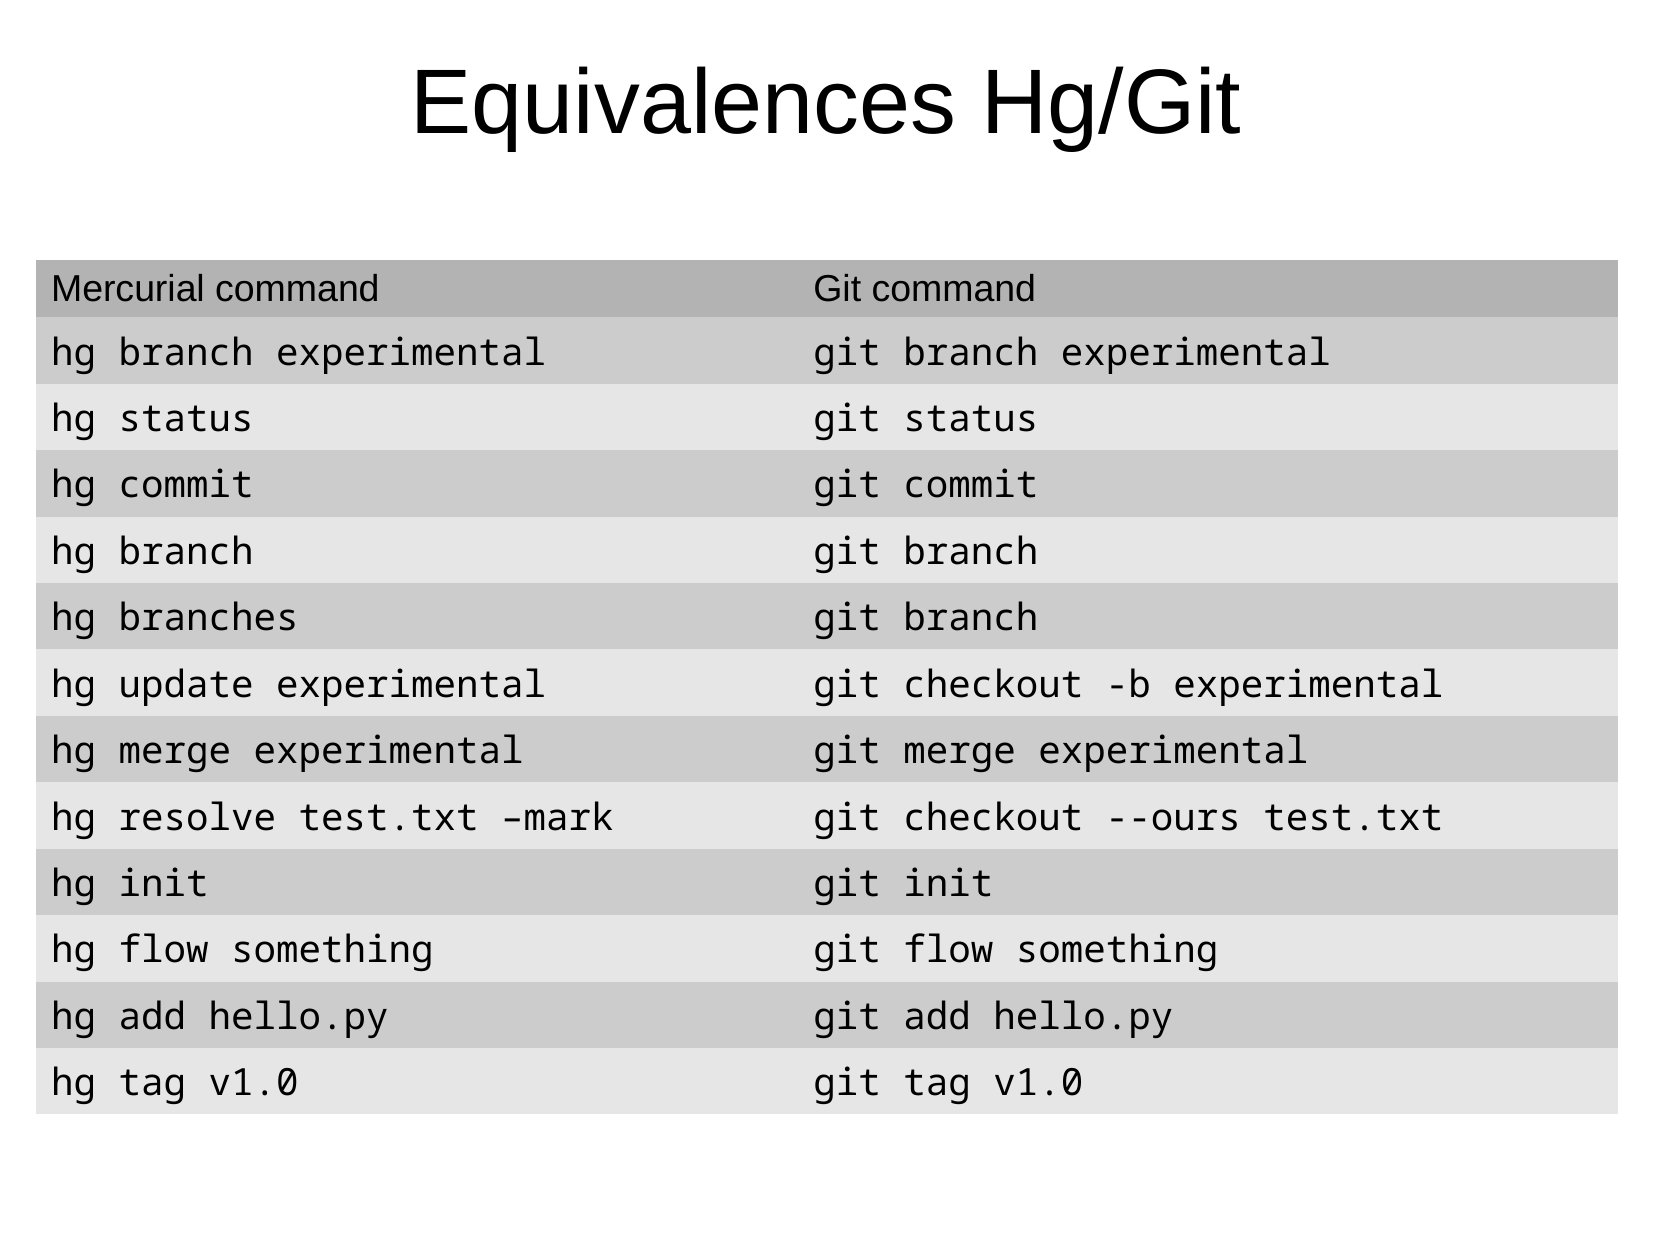

# Equivalences Hg/Git
| Mercurial command | Git command |
| --- | --- |
| hg branch experimental | git branch experimental |
| hg status | git status |
| hg commit | git commit |
| hg branch | git branch |
| hg branches | git branch |
| hg update experimental | git checkout -b experimental |
| hg merge experimental | git merge experimental |
| hg resolve test.txt –mark | git checkout --ours test.txt |
| hg init | git init |
| hg flow something | git flow something |
| hg add hello.py | git add hello.py |
| hg tag v1.0 | git tag v1.0 |